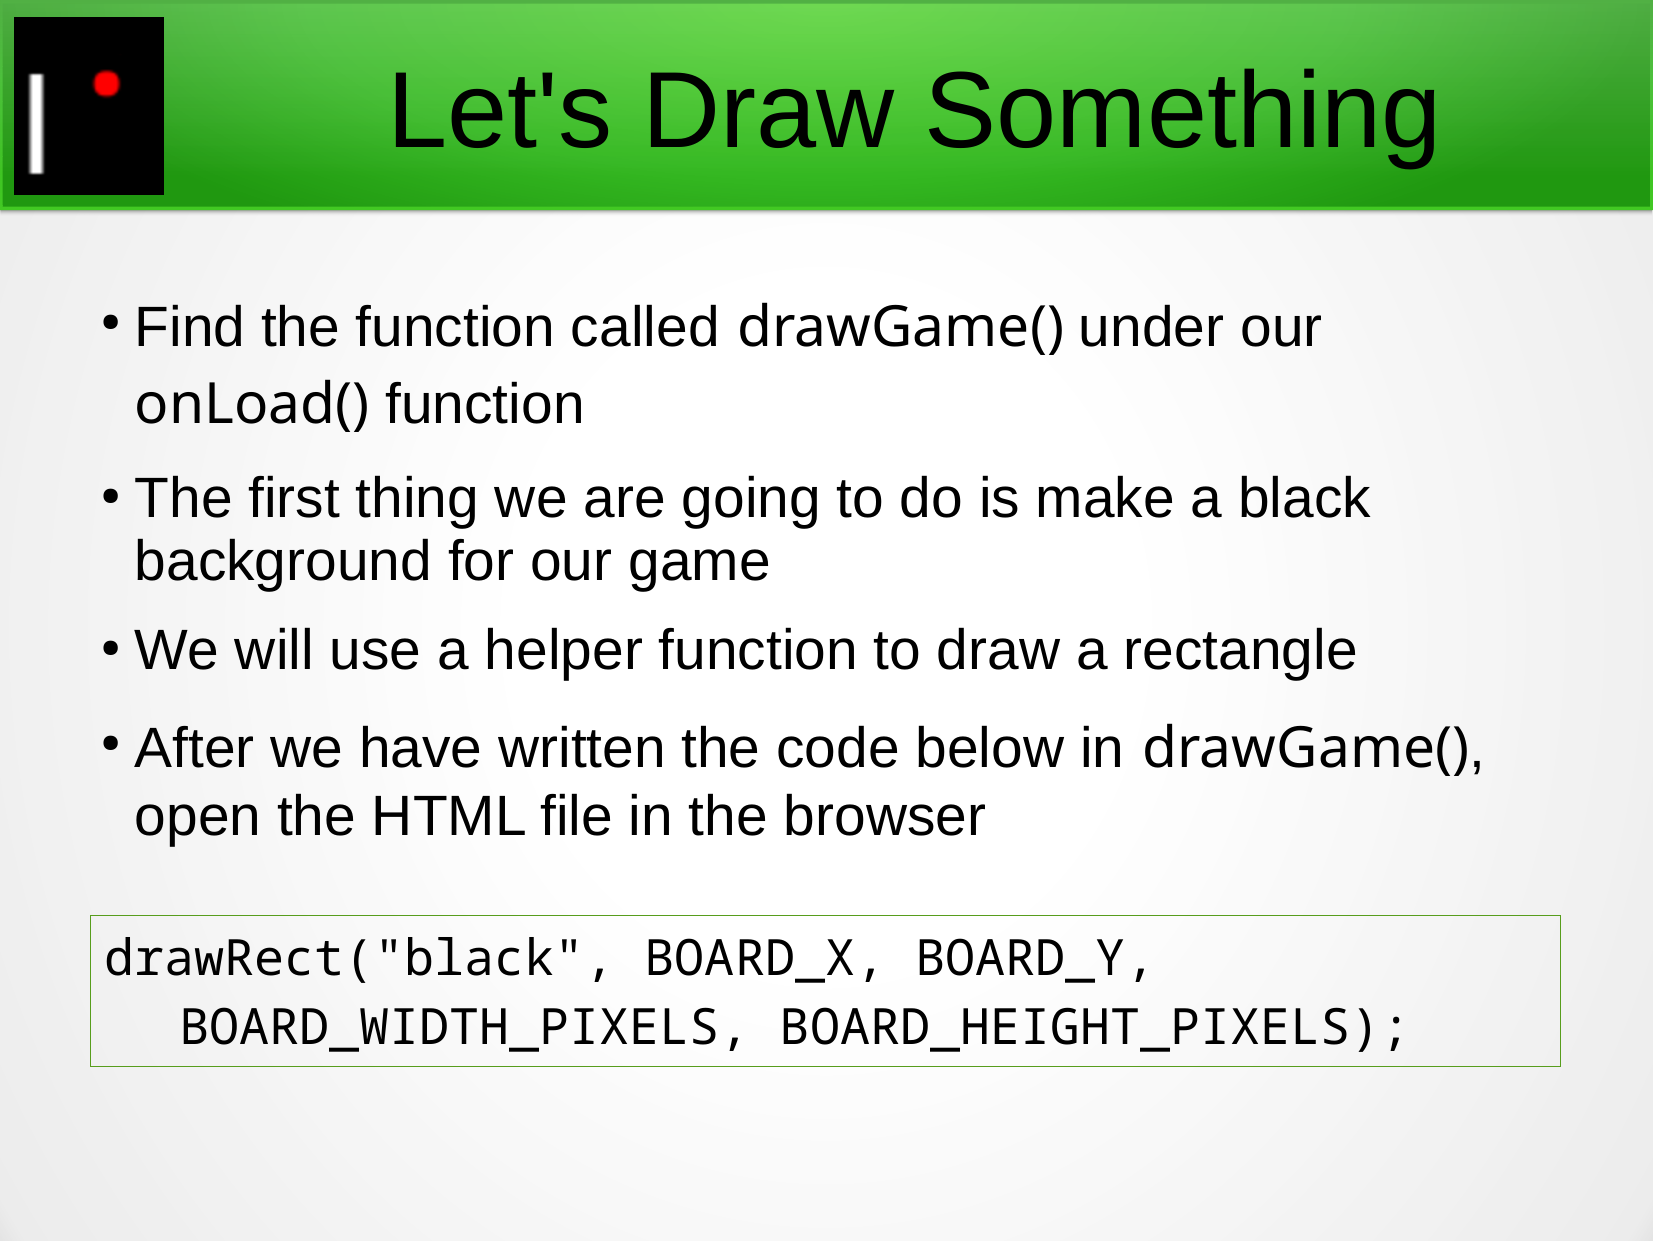

# Let's Draw Something
Find the function called drawGame() under our onLoad() function
The first thing we are going to do is make a black background for our game
We will use a helper function to draw a rectangle
After we have written the code below in drawGame(), open the HTML file in the browser
drawRect("black", BOARD_X, BOARD_Y,
	BOARD_WIDTH_PIXELS, BOARD_HEIGHT_PIXELS);